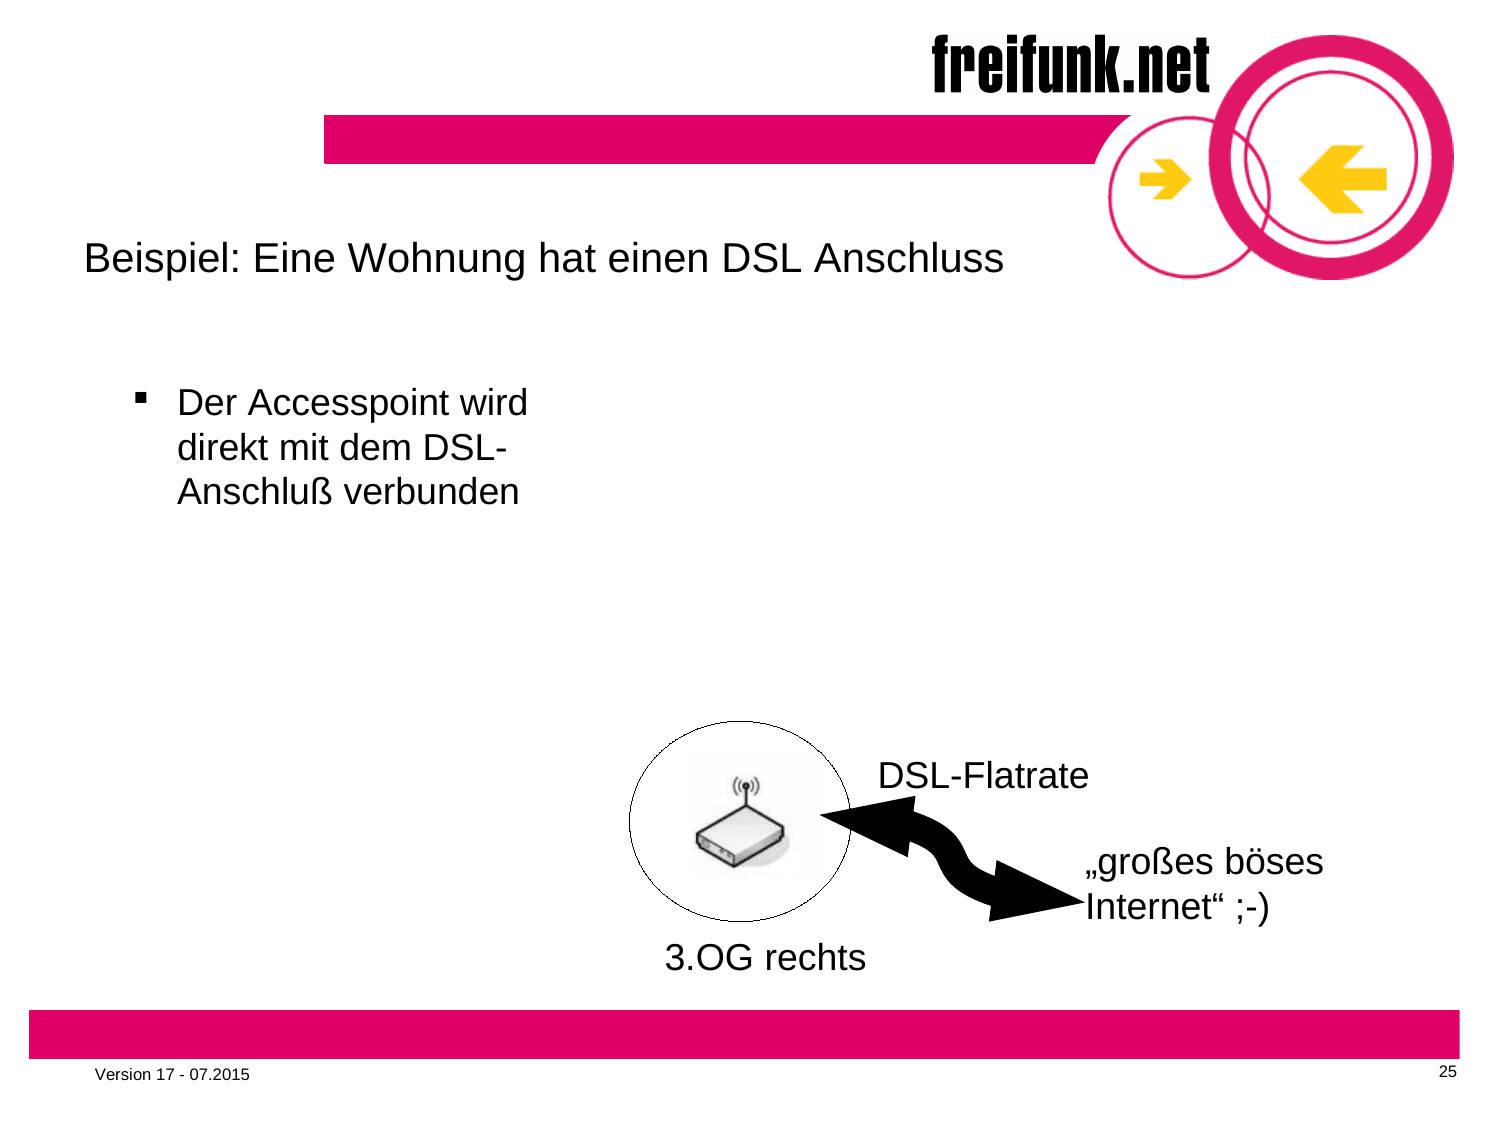

Beispiel: Eine Wohnung hat einen DSL Anschluss
Der Accesspoint wird direkt mit dem DSL-Anschluß verbunden
DSL-Flatrate
„großes böses
Internet“ ;-)
3.OG rechts
25
Version 17 - 07.2015